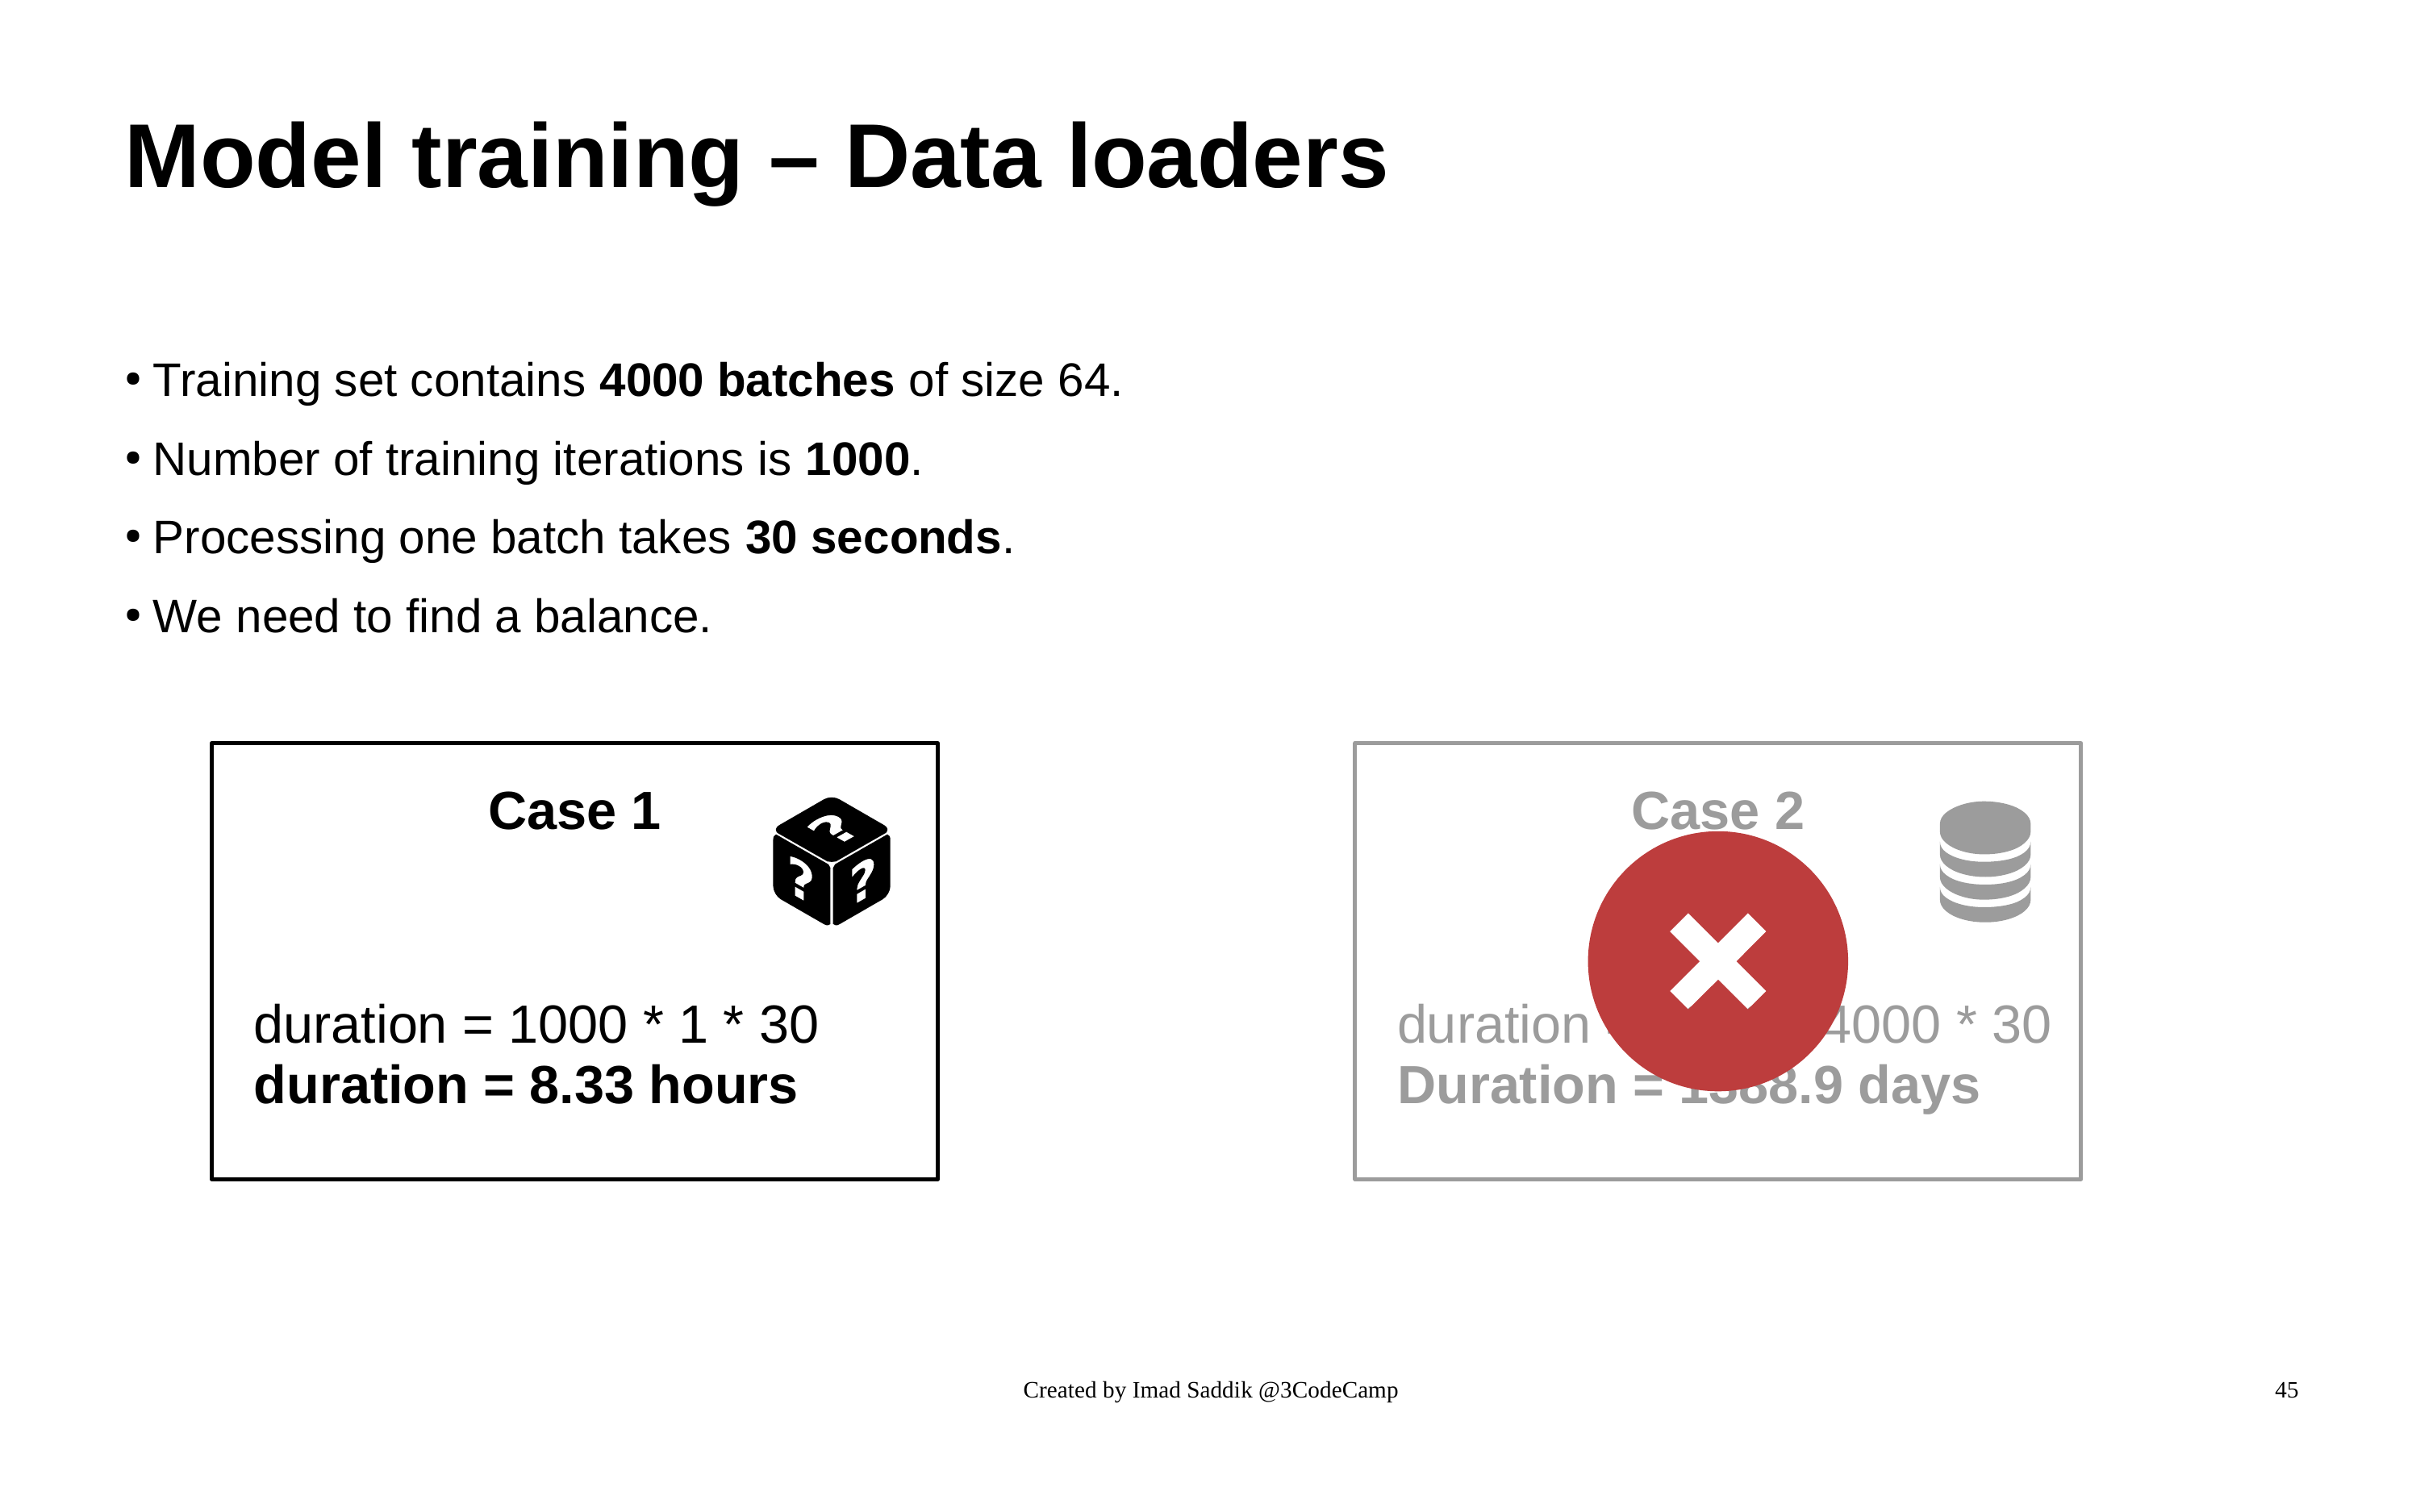

Model training – Data loaders
Training set contains 4000 batches of size 64.
Number of training iterations is 1000.
Processing one batch takes 30 seconds.
We need to find a balance.
Case 1
Case 2
duration = 1000 * 1 * 30
duration = 8.33 hours
duration = 1000 * 4000 * 30
Duration = 1388.9 days
Created by Imad Saddik @3CodeCamp
45